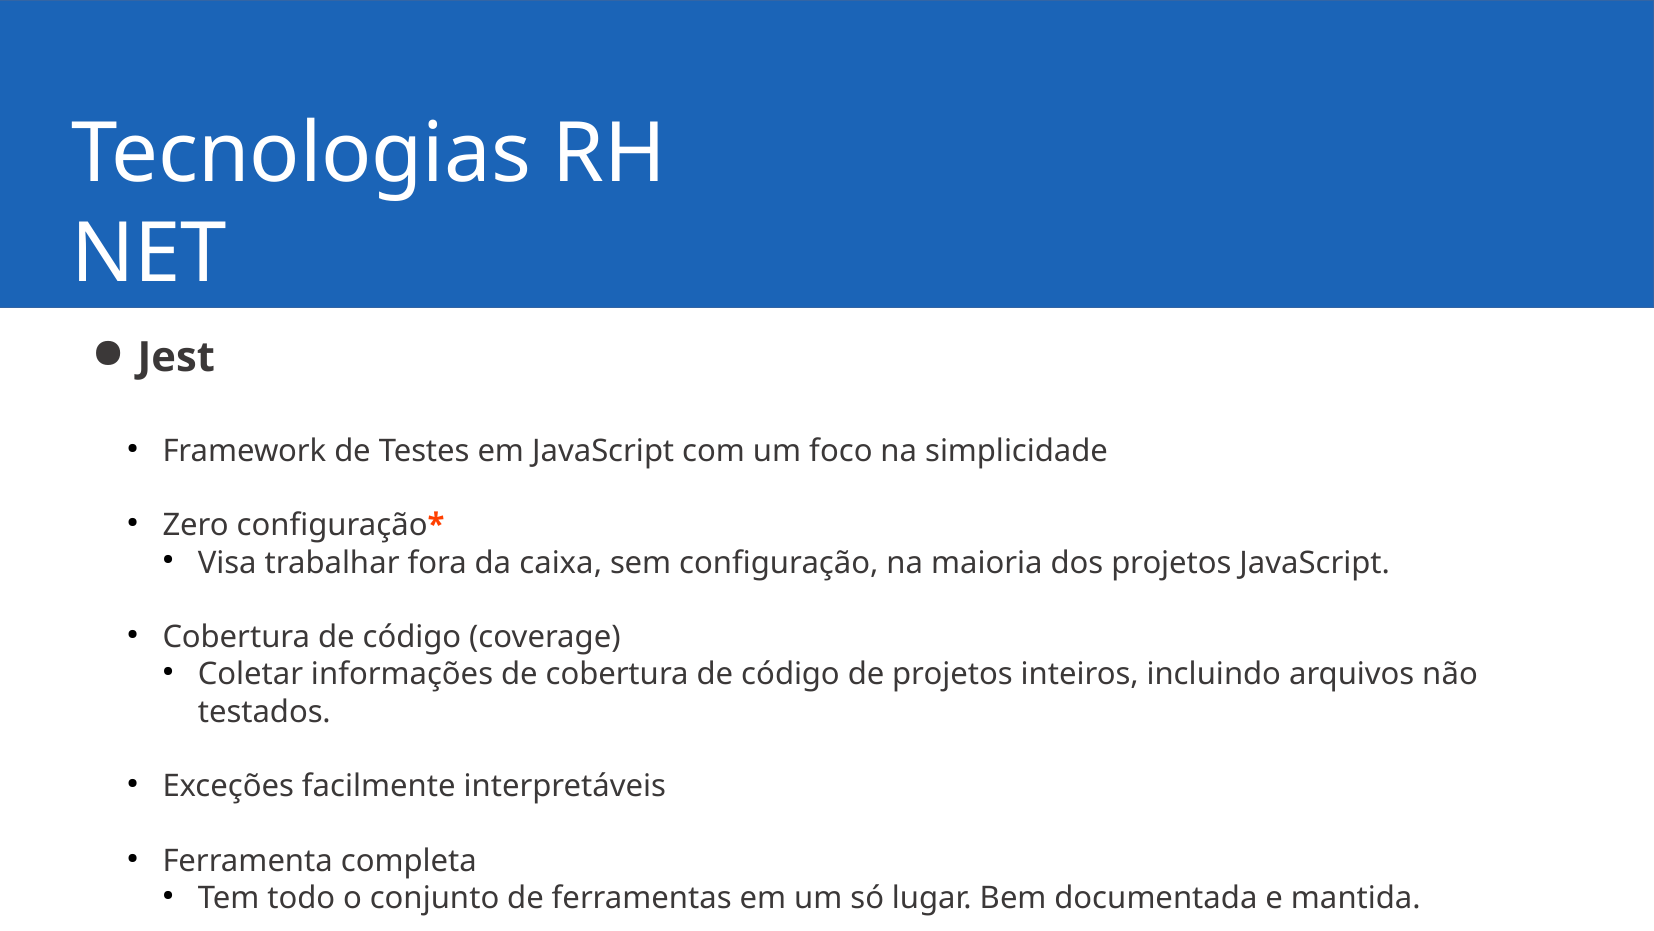

Tecnologias RH NET
Tecnologias RH NET
 Jest
Framework de Testes em JavaScript com um foco na simplicidade
Zero configuração*
Visa trabalhar fora da caixa, sem configuração, na maioria dos projetos JavaScript.
Cobertura de código (coverage)
Coletar informações de cobertura de código de projetos inteiros, incluindo arquivos não testados.
Exceções facilmente interpretáveis
Ferramenta completa
Tem todo o conjunto de ferramentas em um só lugar. Bem documentada e mantida.